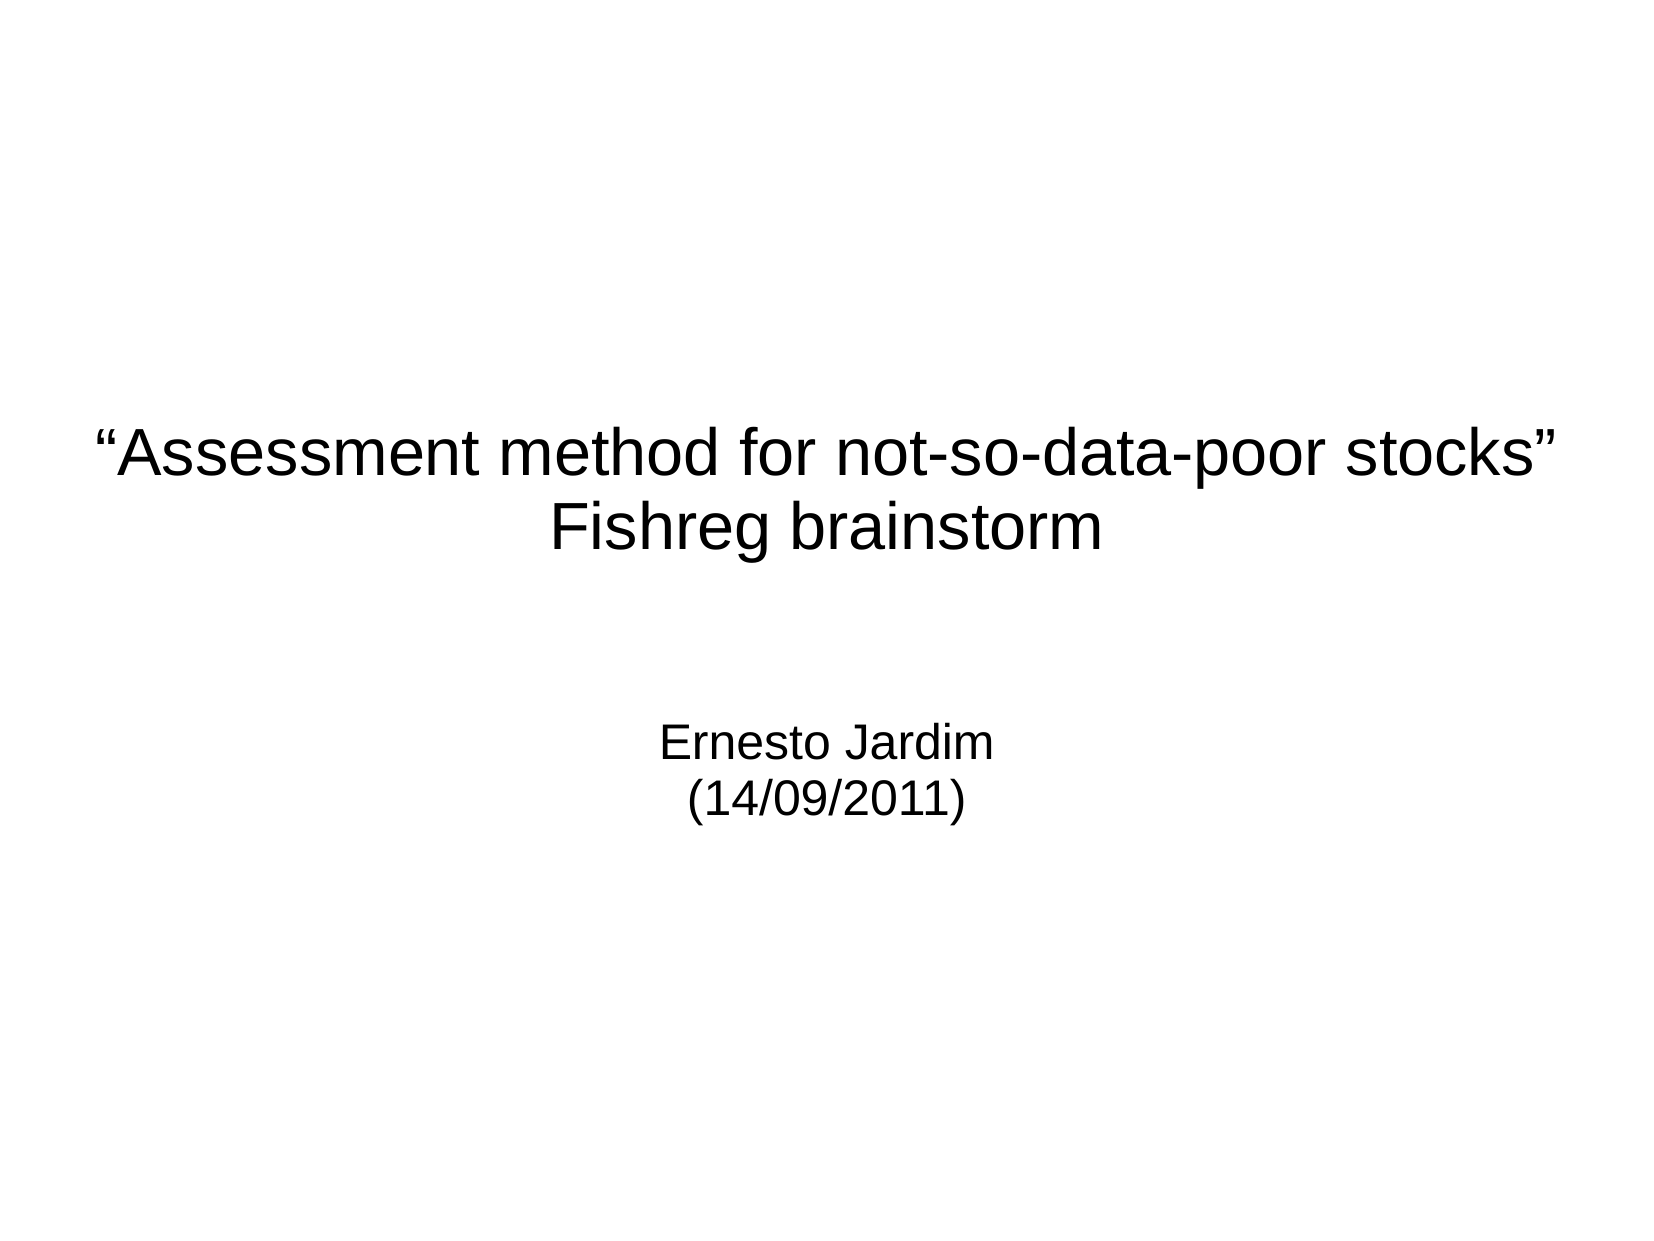

# “Assessment method for not-so-data-poor stocks”
Fishreg brainstorm
Ernesto Jardim
(14/09/2011)